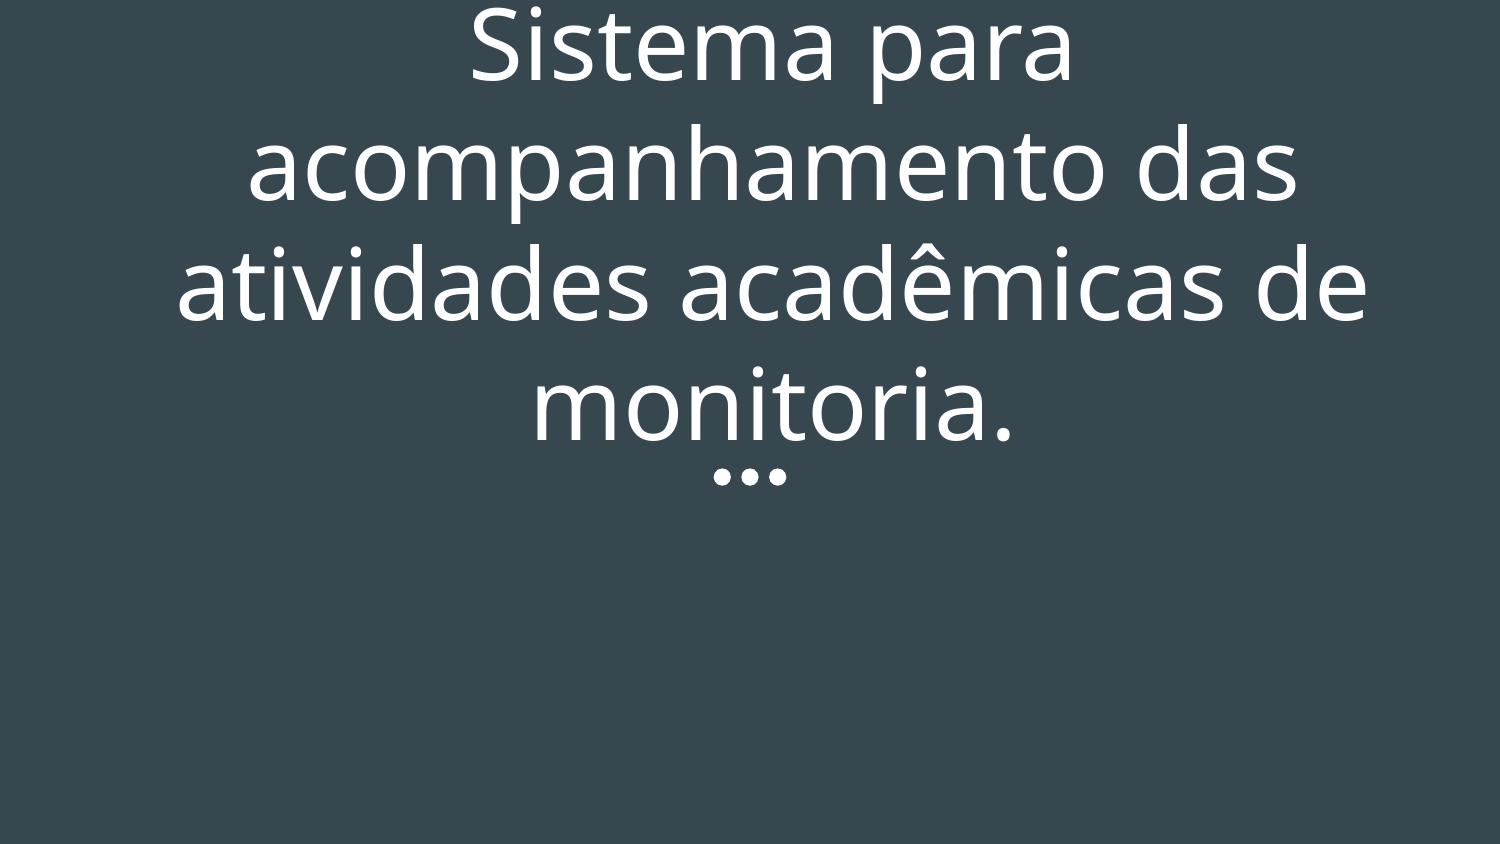

# Sistema para acompanhamento das atividades acadêmicas de monitoria.